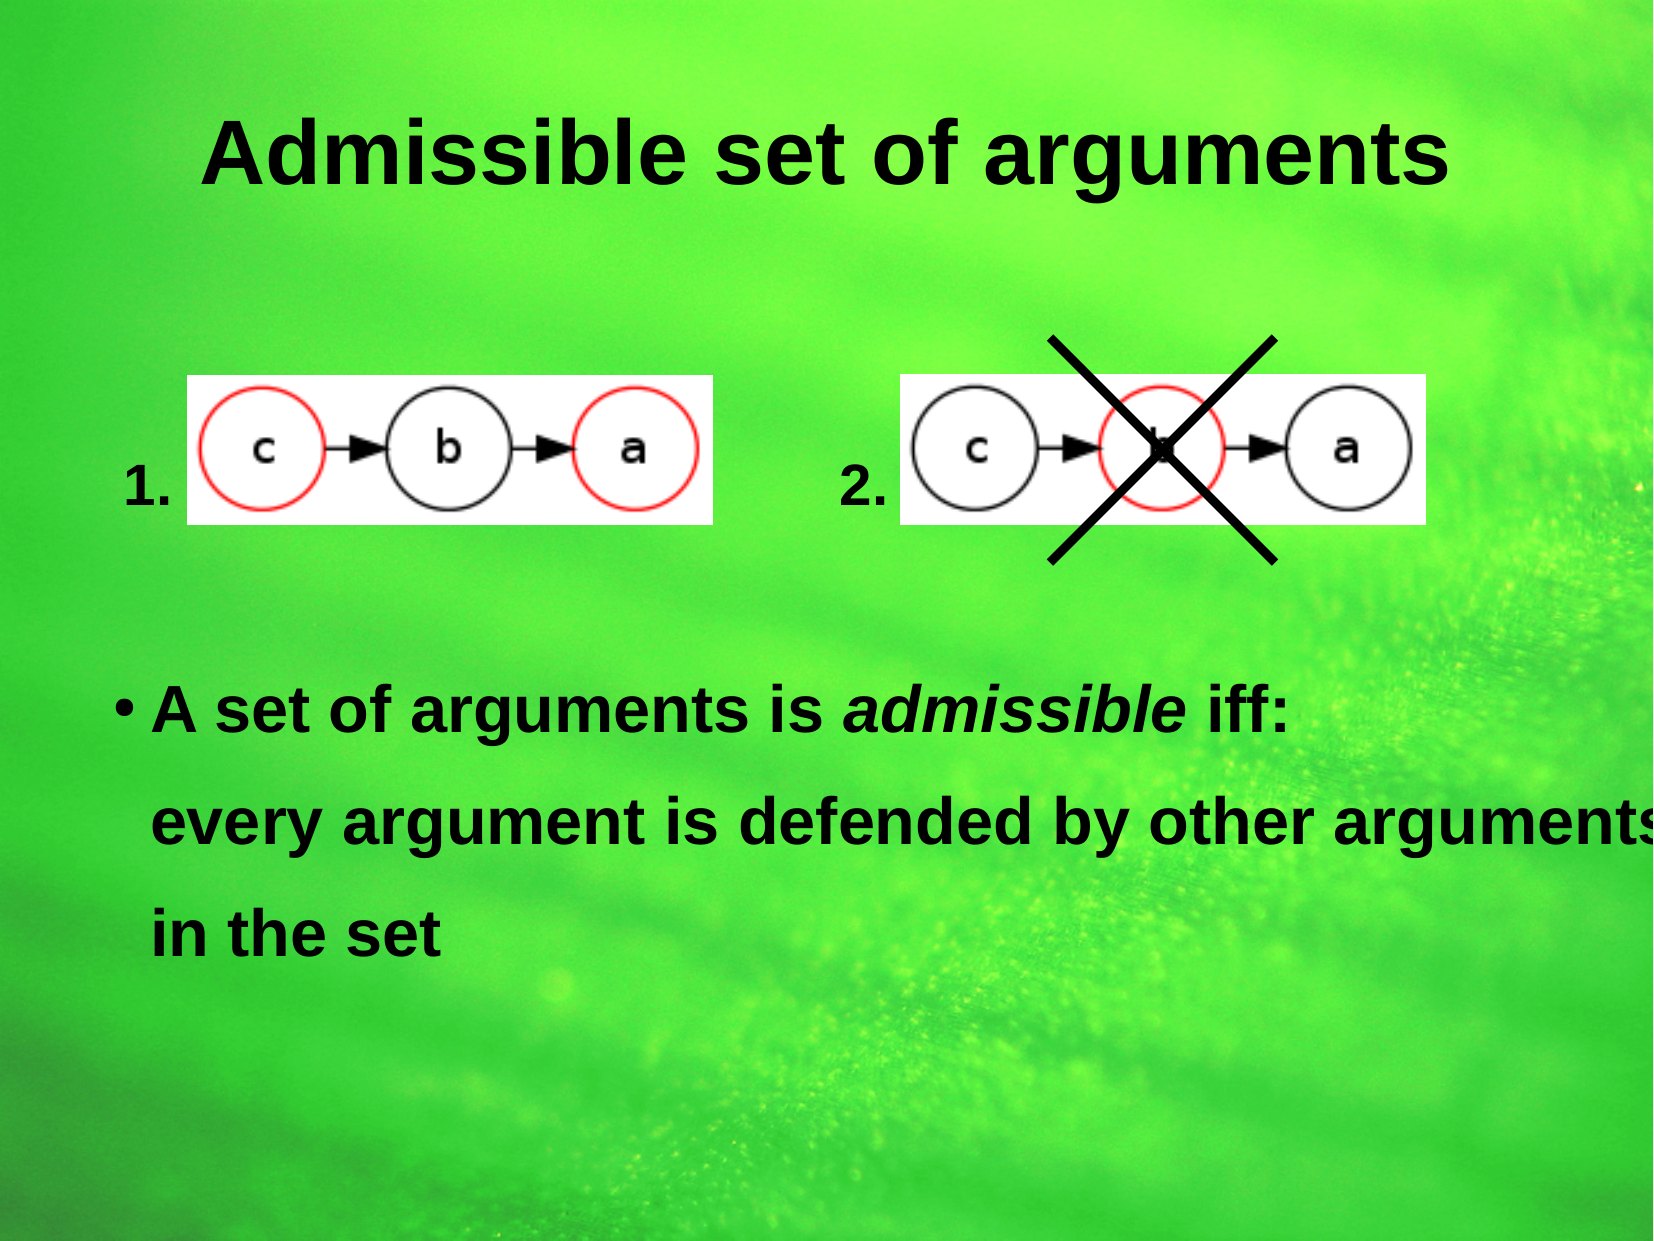

# Admissible set of arguments
A set of arguments is admissible iff:
every argument is defended by other arguments in the set
1.
2.